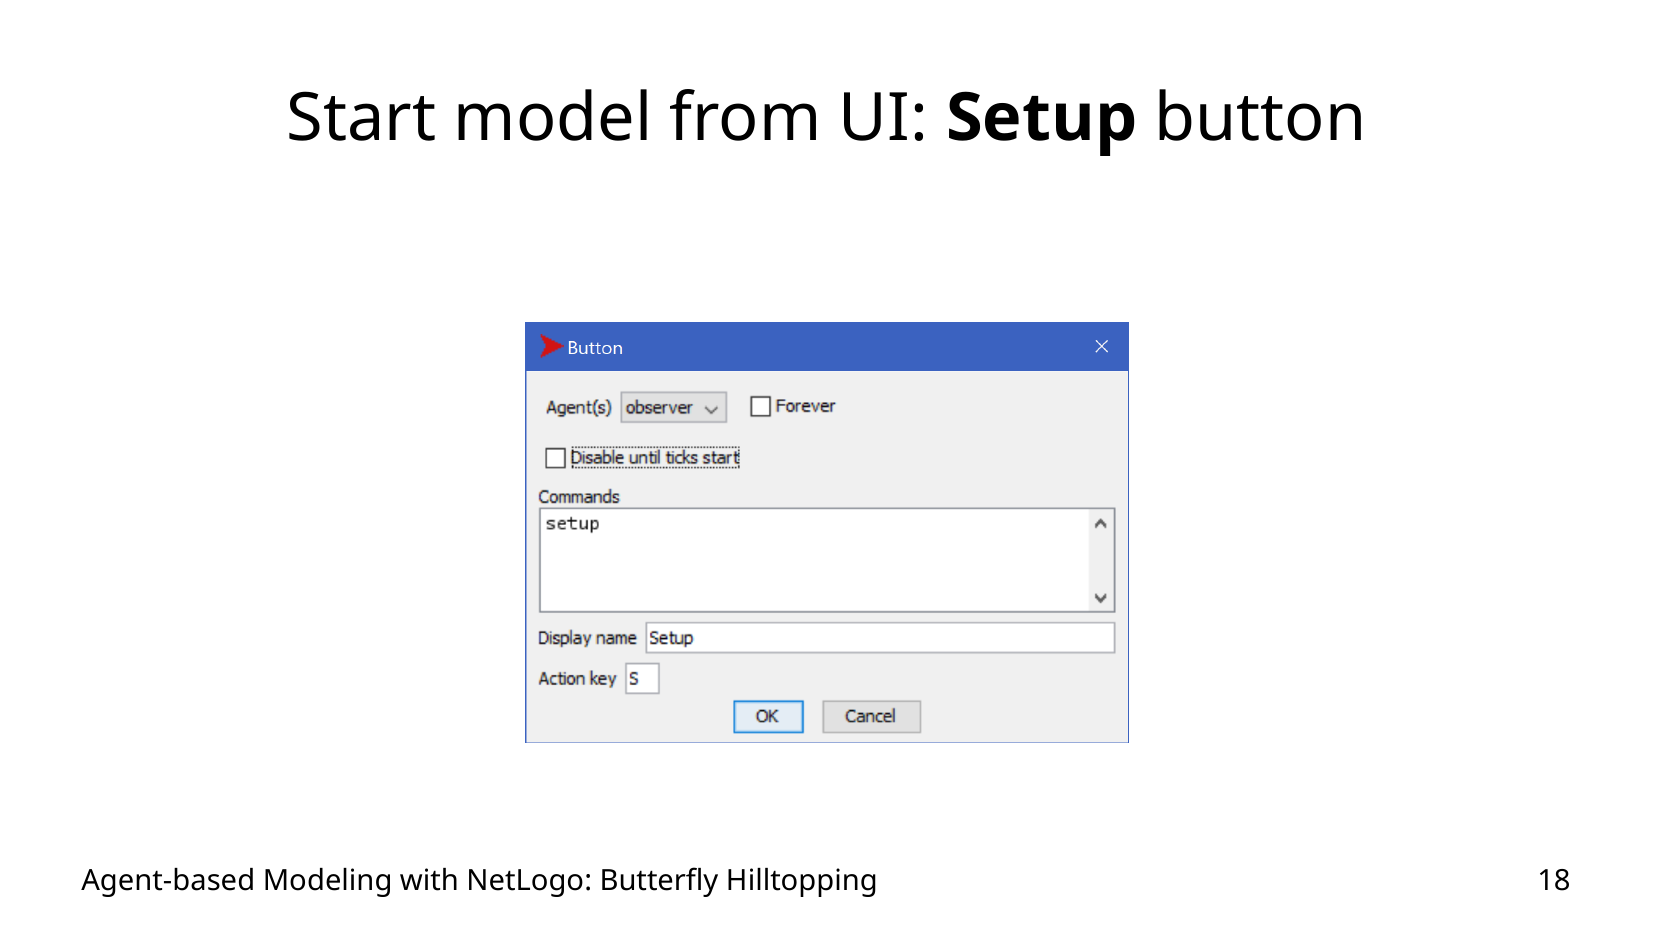

# Start model from UI: Setup button
Agent-based Modeling with NetLogo: Butterfly Hilltopping
18